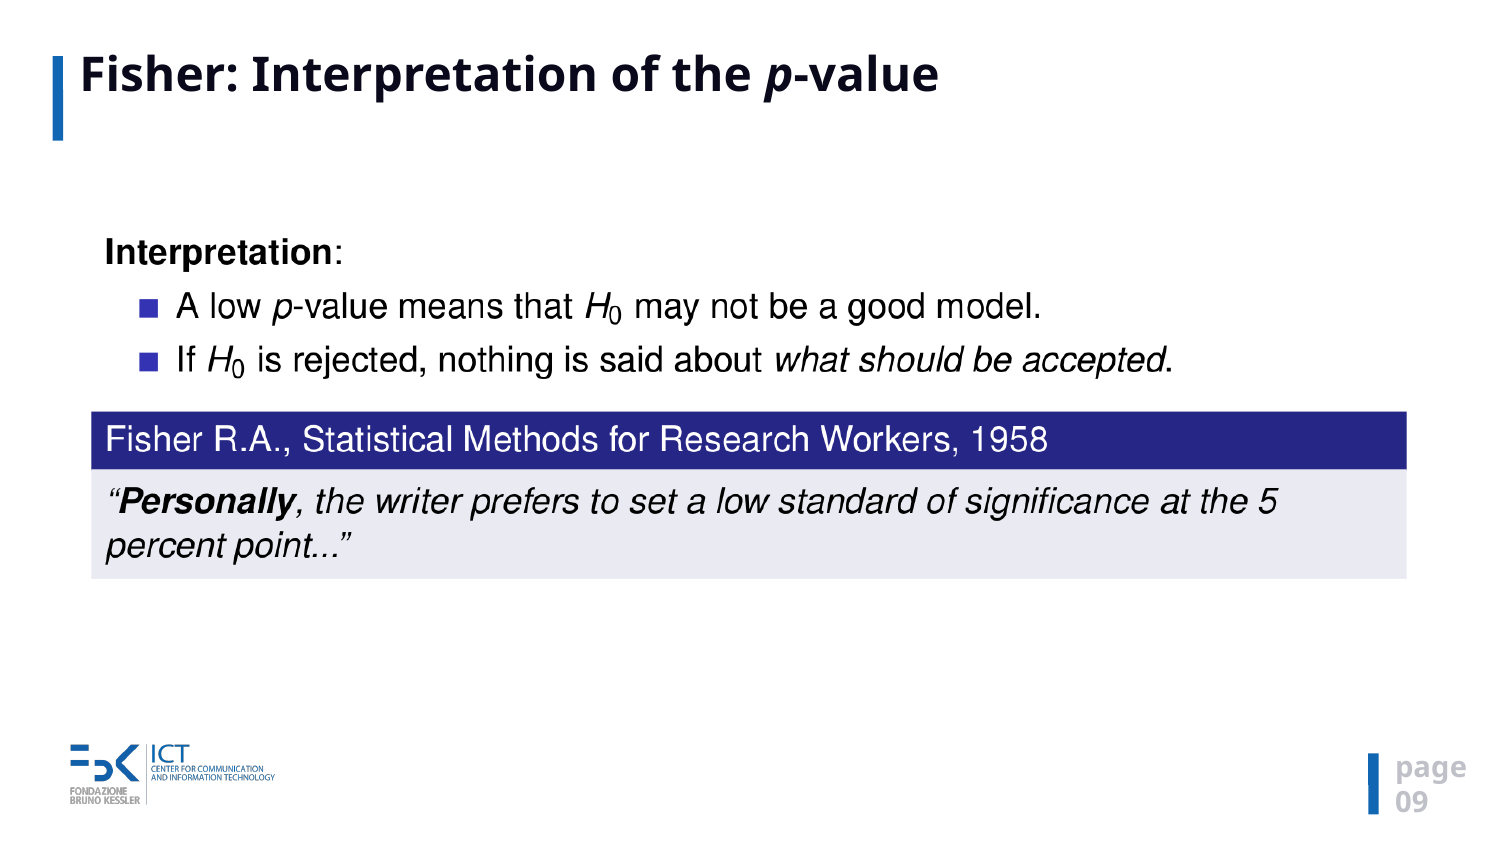

# Fisher: Interpretation of the p-value
page